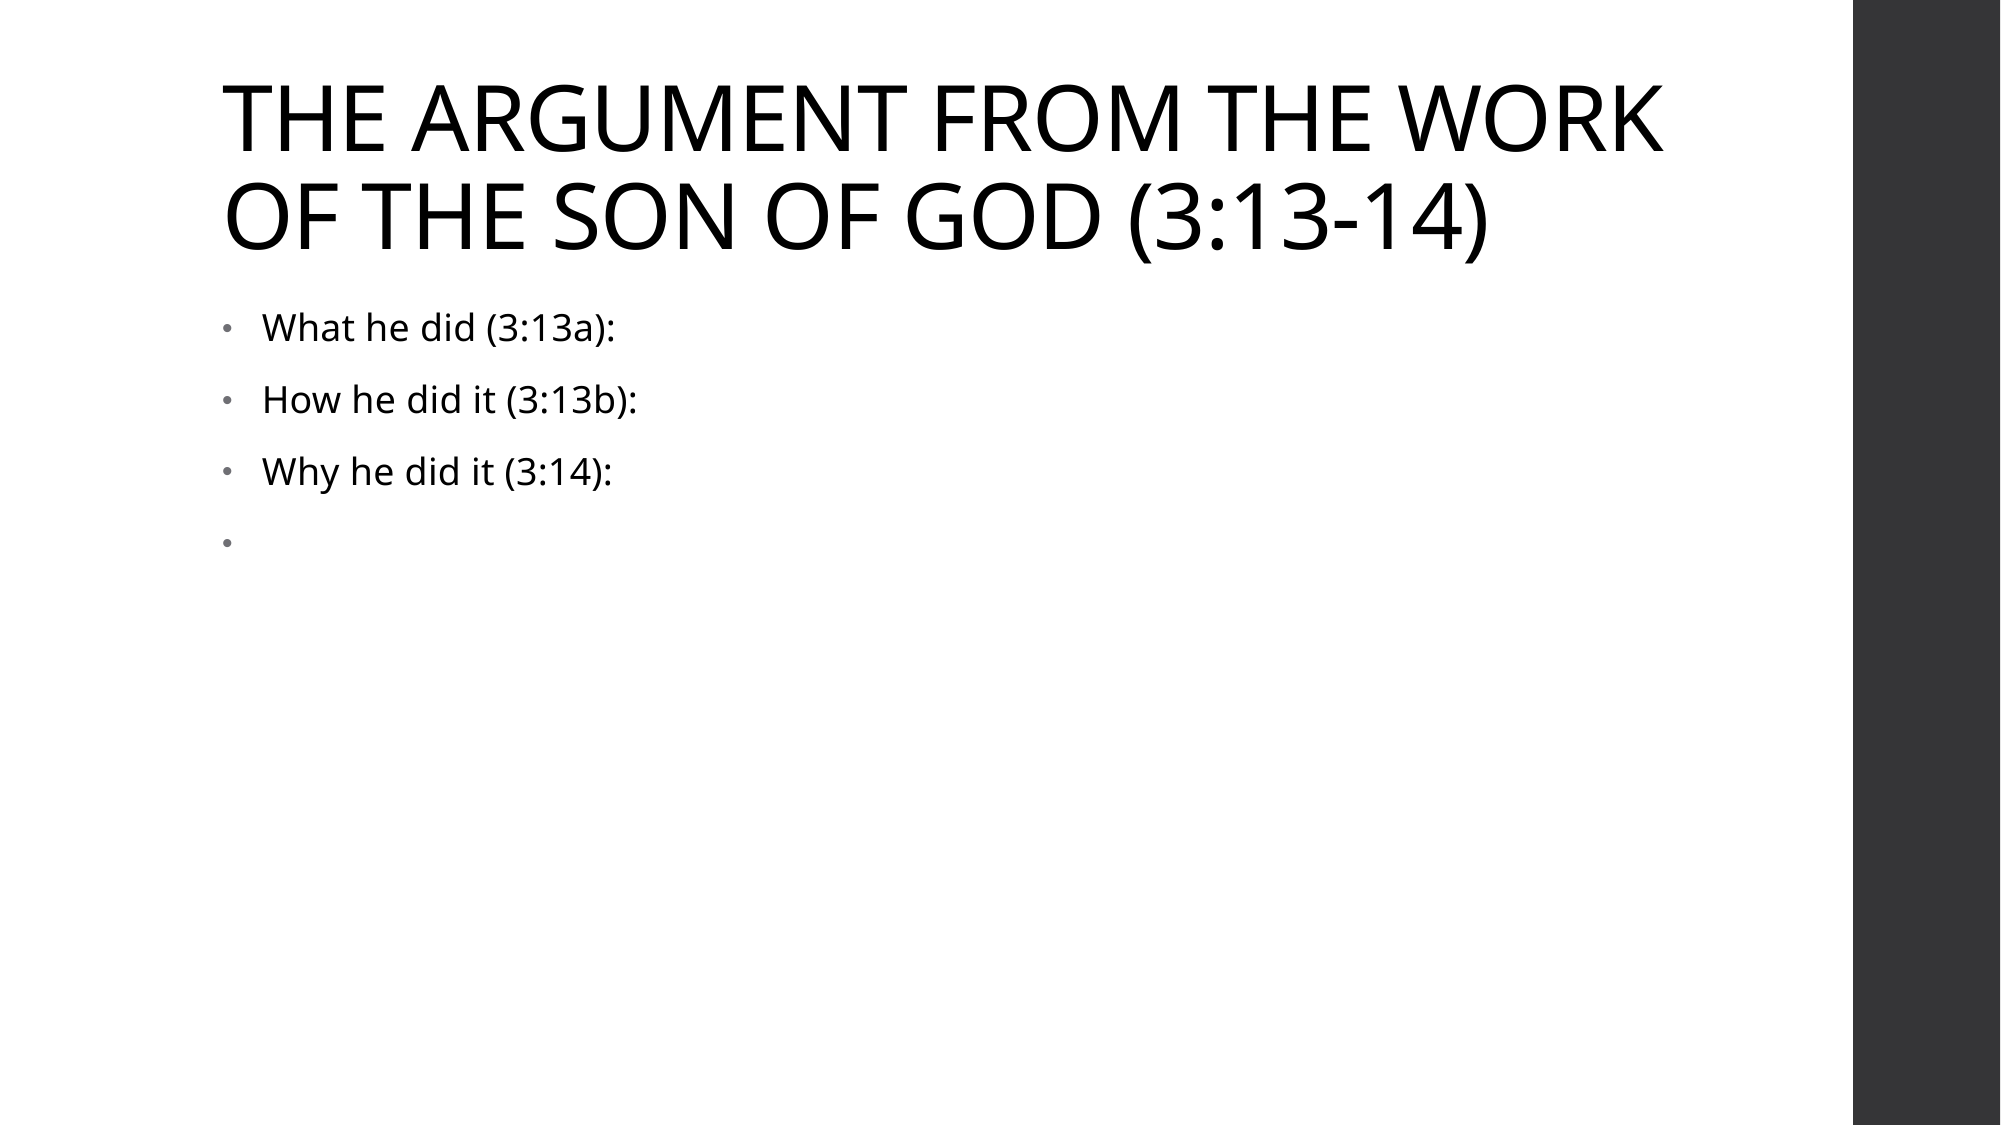

# THE ARGUMENT FROM THE WORK OF THE SON OF GOD (3:13-14)
 What he did (3:13a):
 How he did it (3:13b):
 Why he did it (3:14):